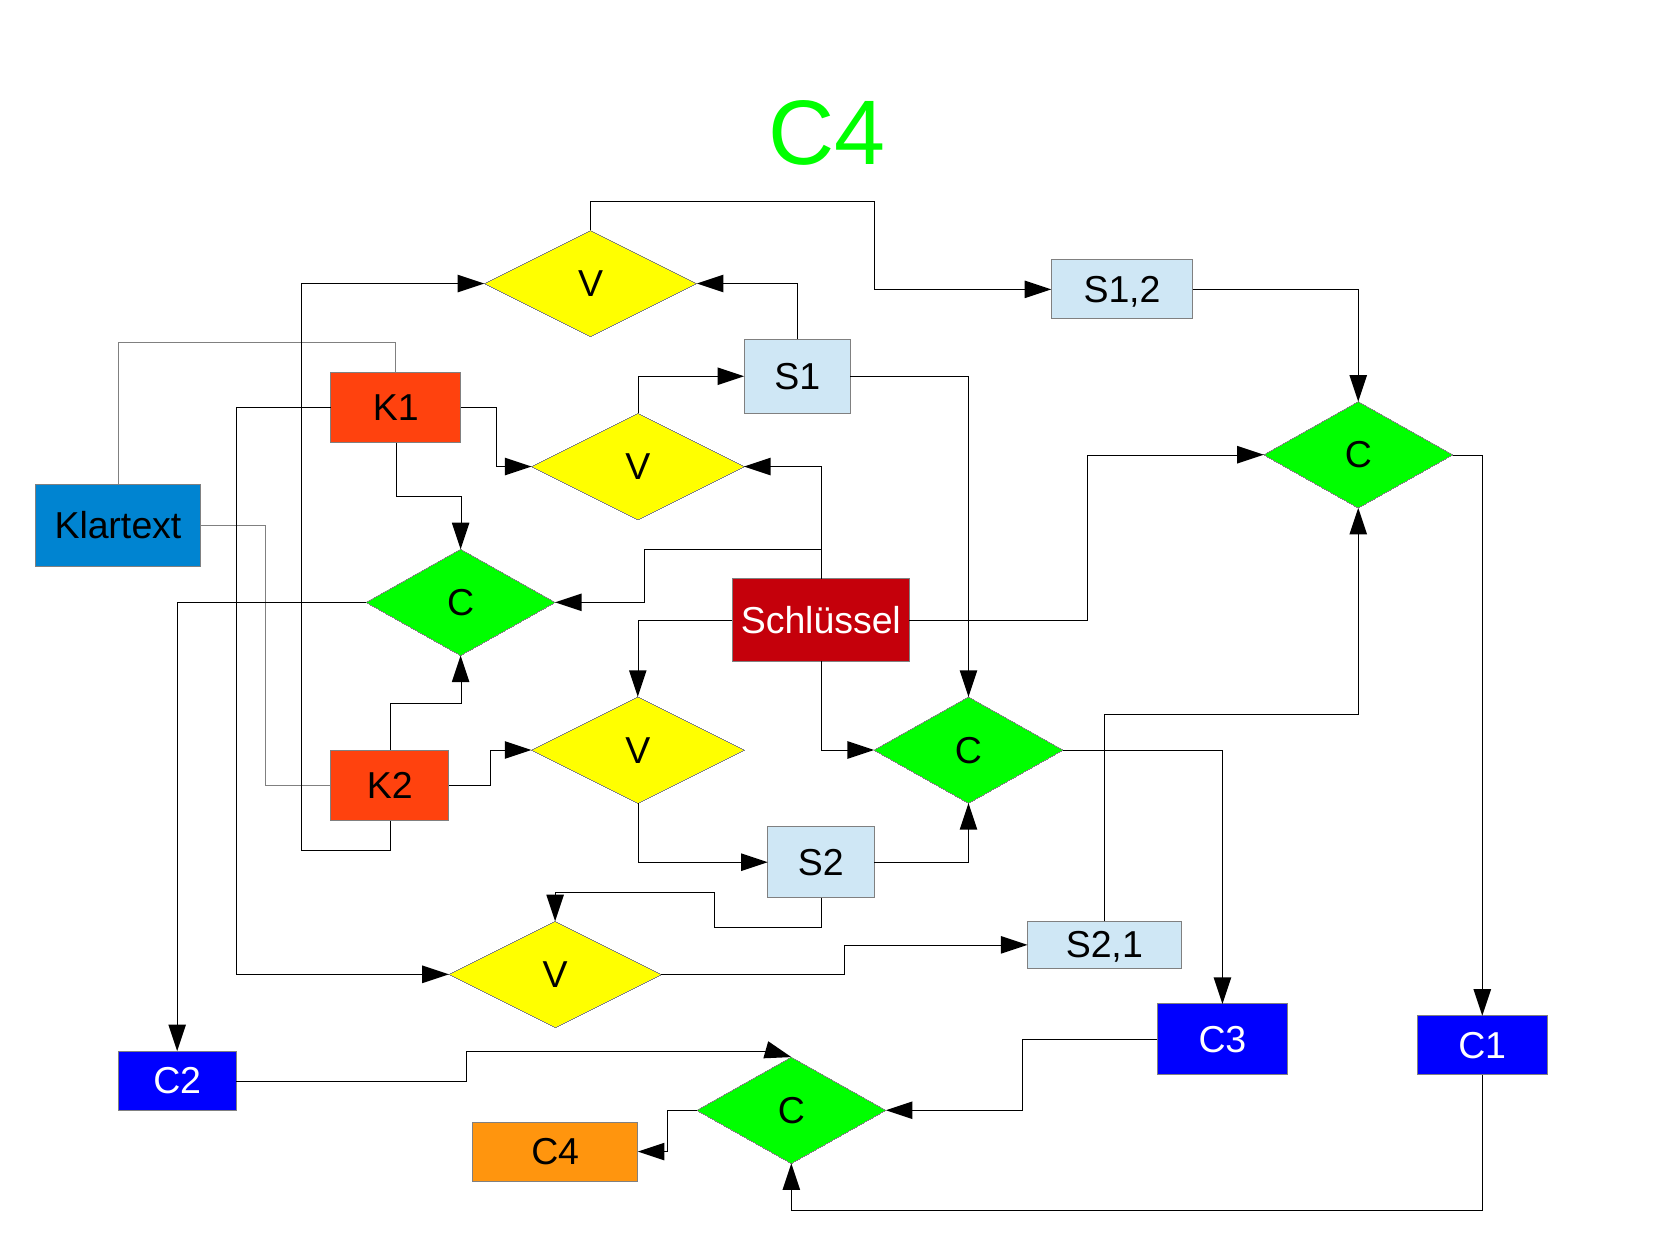

# C4
V
S1,2
S1
K1
C
V
Klartext
C
Schlüssel
V
C
K2
S2
V
S2,1
C3
C1
C2
C
C4